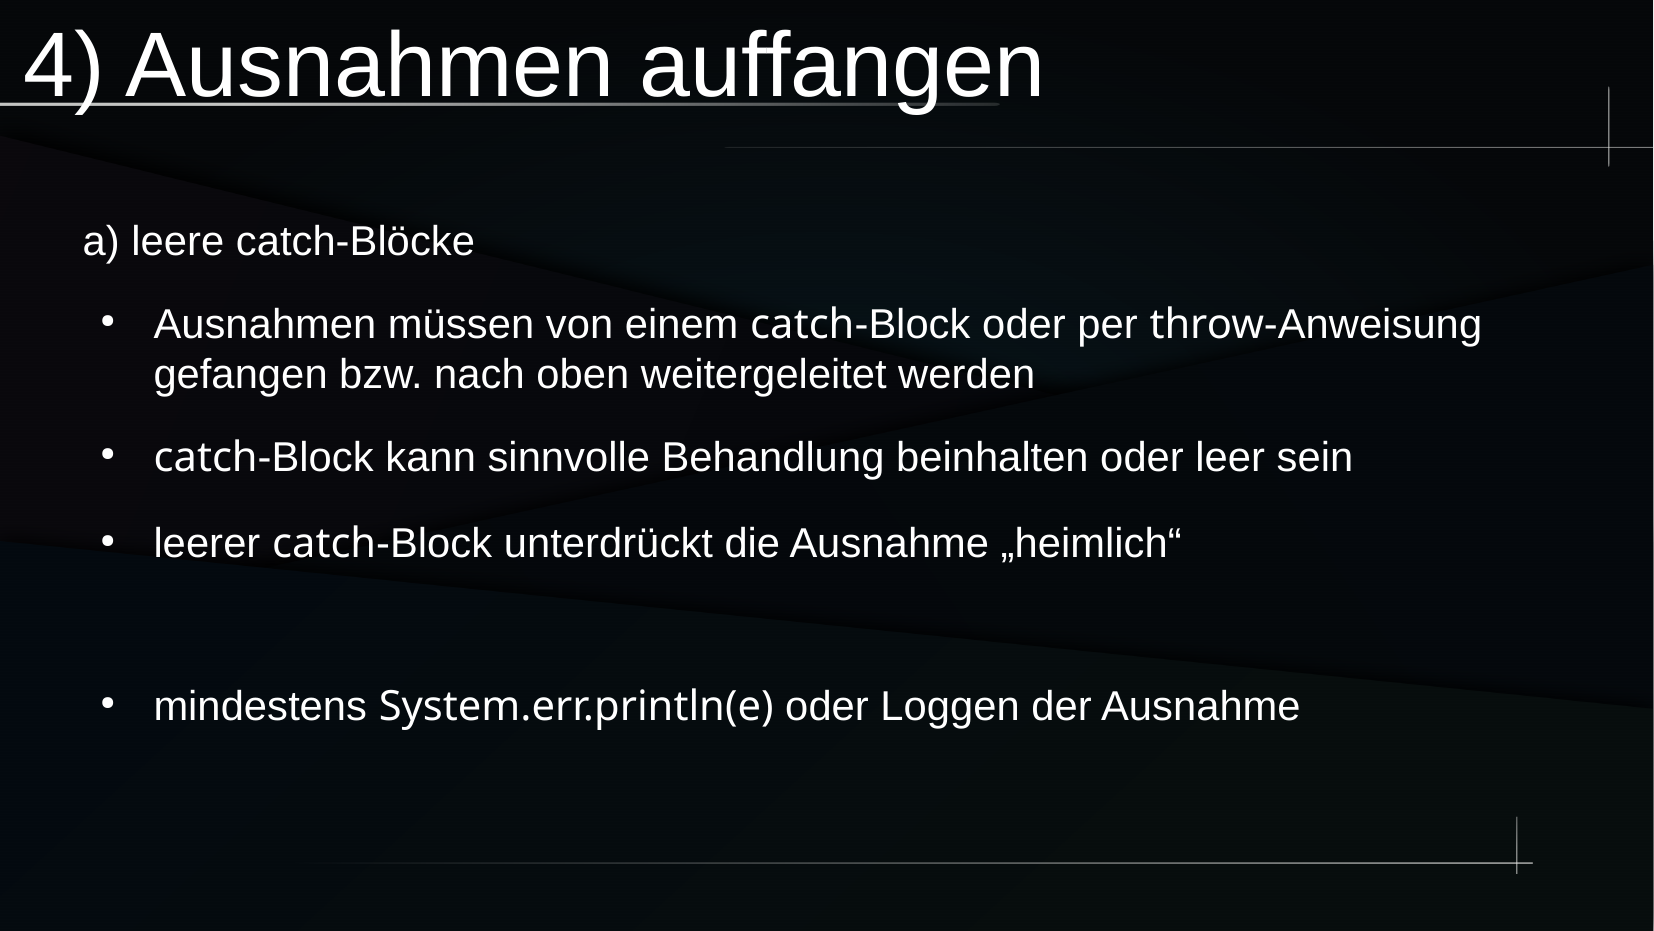

4) Ausnahmen auffangen
# a) leere catch-Blöcke
Ausnahmen müssen von einem catch-Block oder per throw-Anweisung gefangen bzw. nach oben weitergeleitet werden
catch-Block kann sinnvolle Behandlung beinhalten oder leer sein
leerer catch-Block unterdrückt die Ausnahme „heimlich“
mindestens System.err.println(e) oder Loggen der Ausnahme